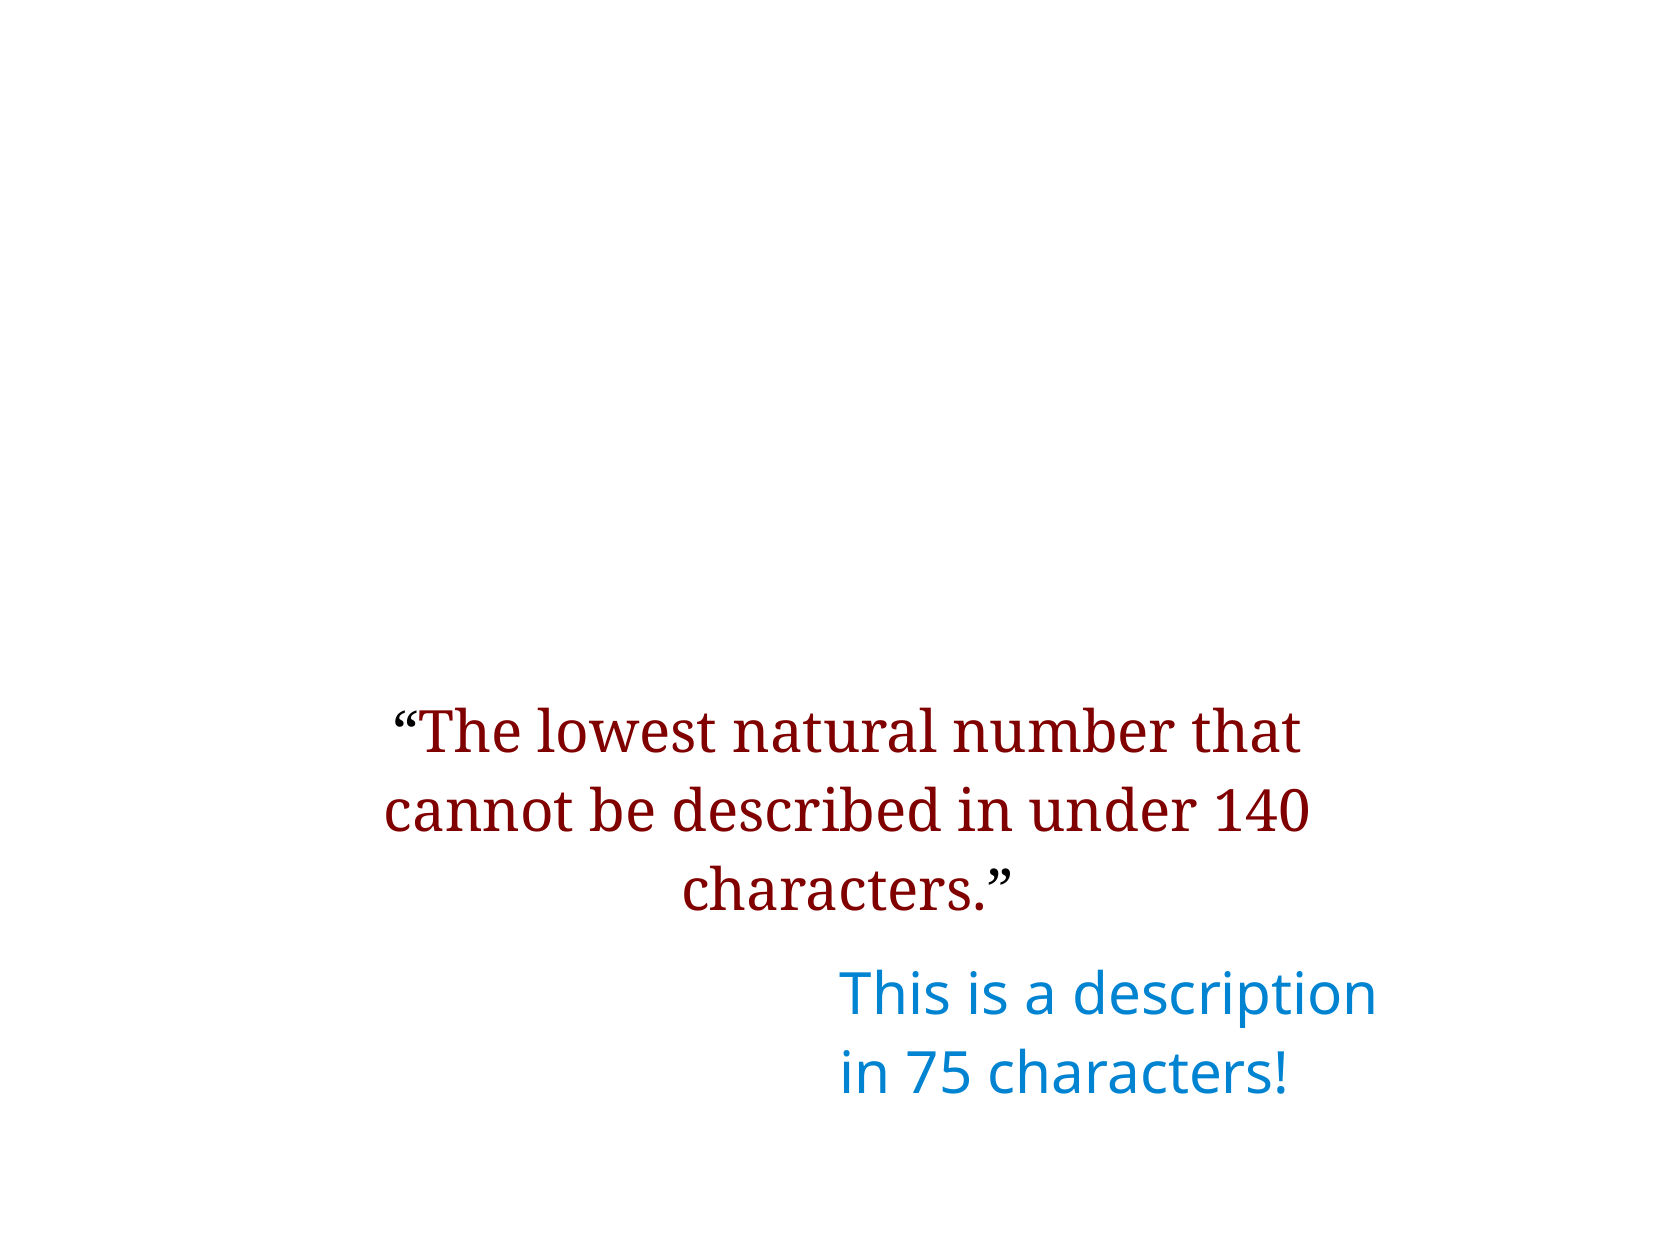

#
“The lowest natural number that cannot be described in under 140 characters.”
This is a description
in 75 characters!